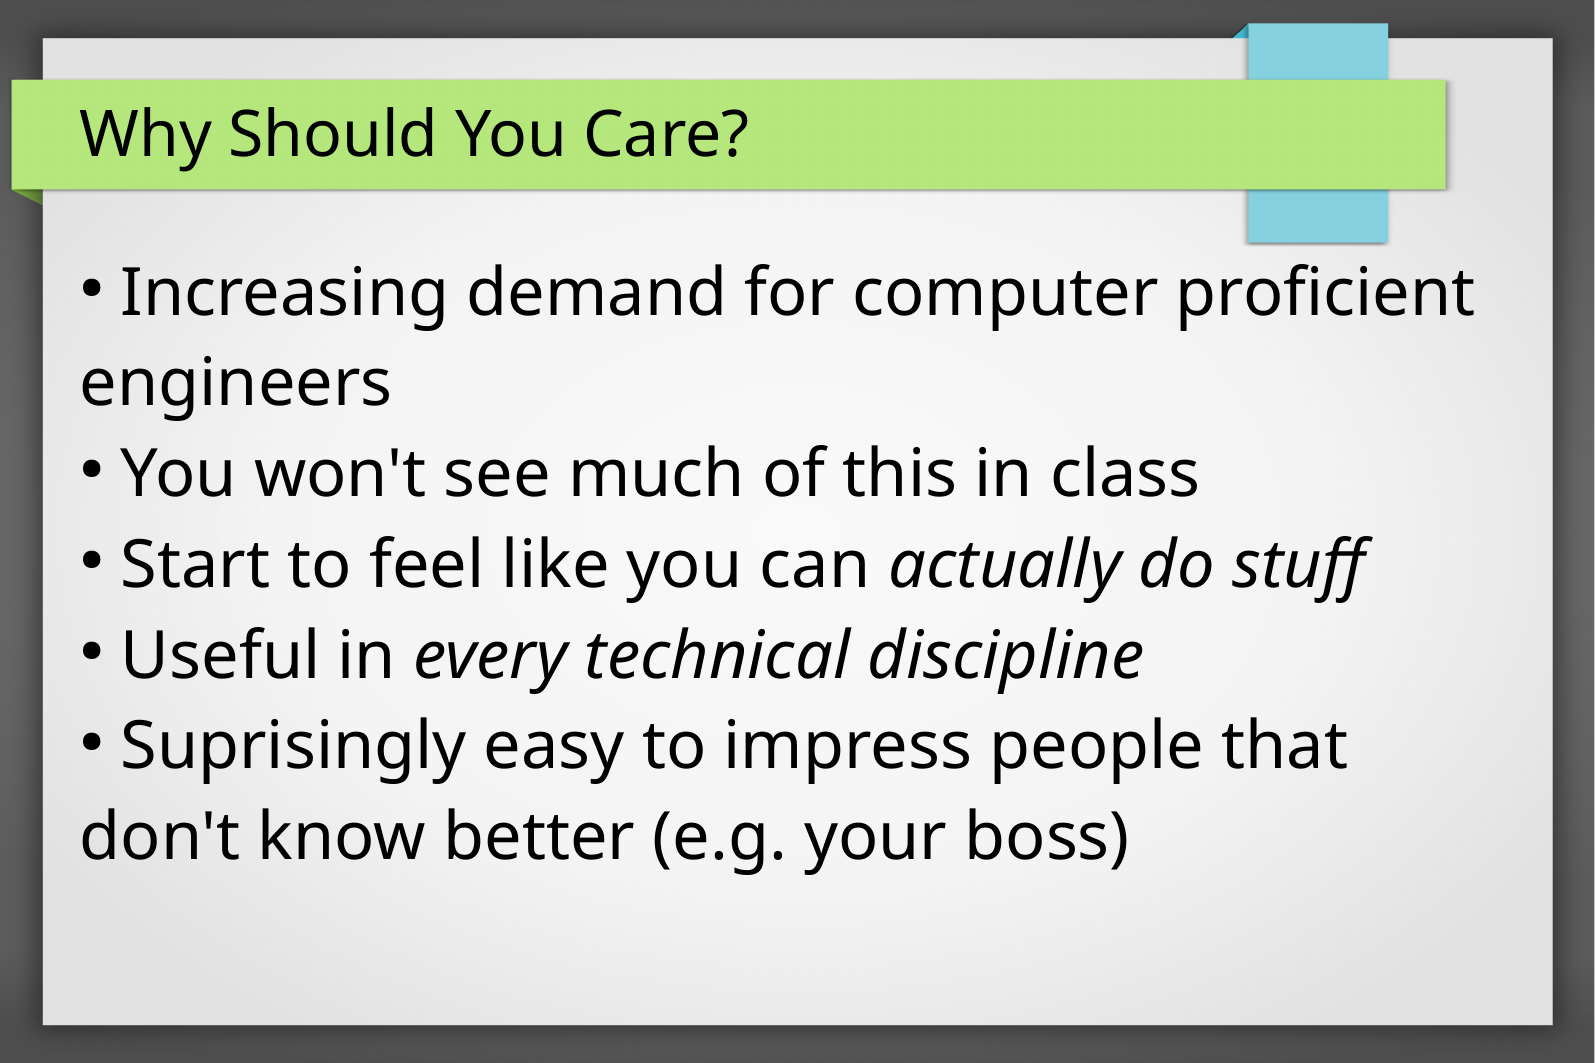

# Why Should You Care?
 Increasing demand for computer proficient engineers
 You won't see much of this in class
 Start to feel like you can actually do stuff
 Useful in every technical discipline
 Suprisingly easy to impress people that don't know better (e.g. your boss)